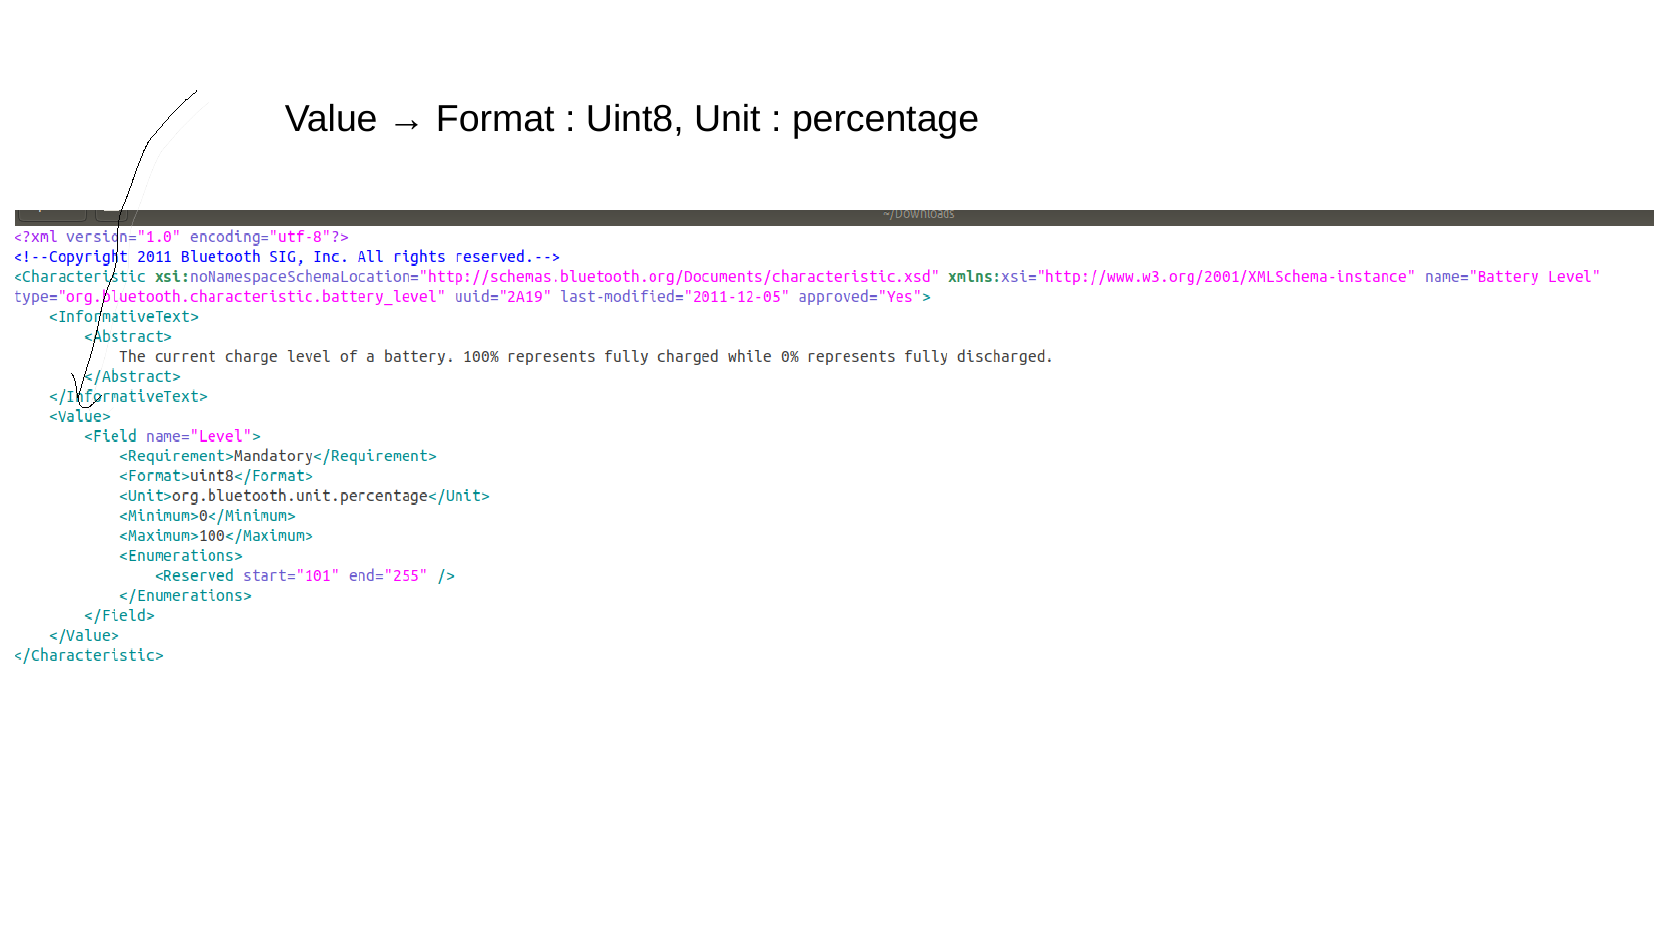

Value → Format : Uint8, Unit : percentage